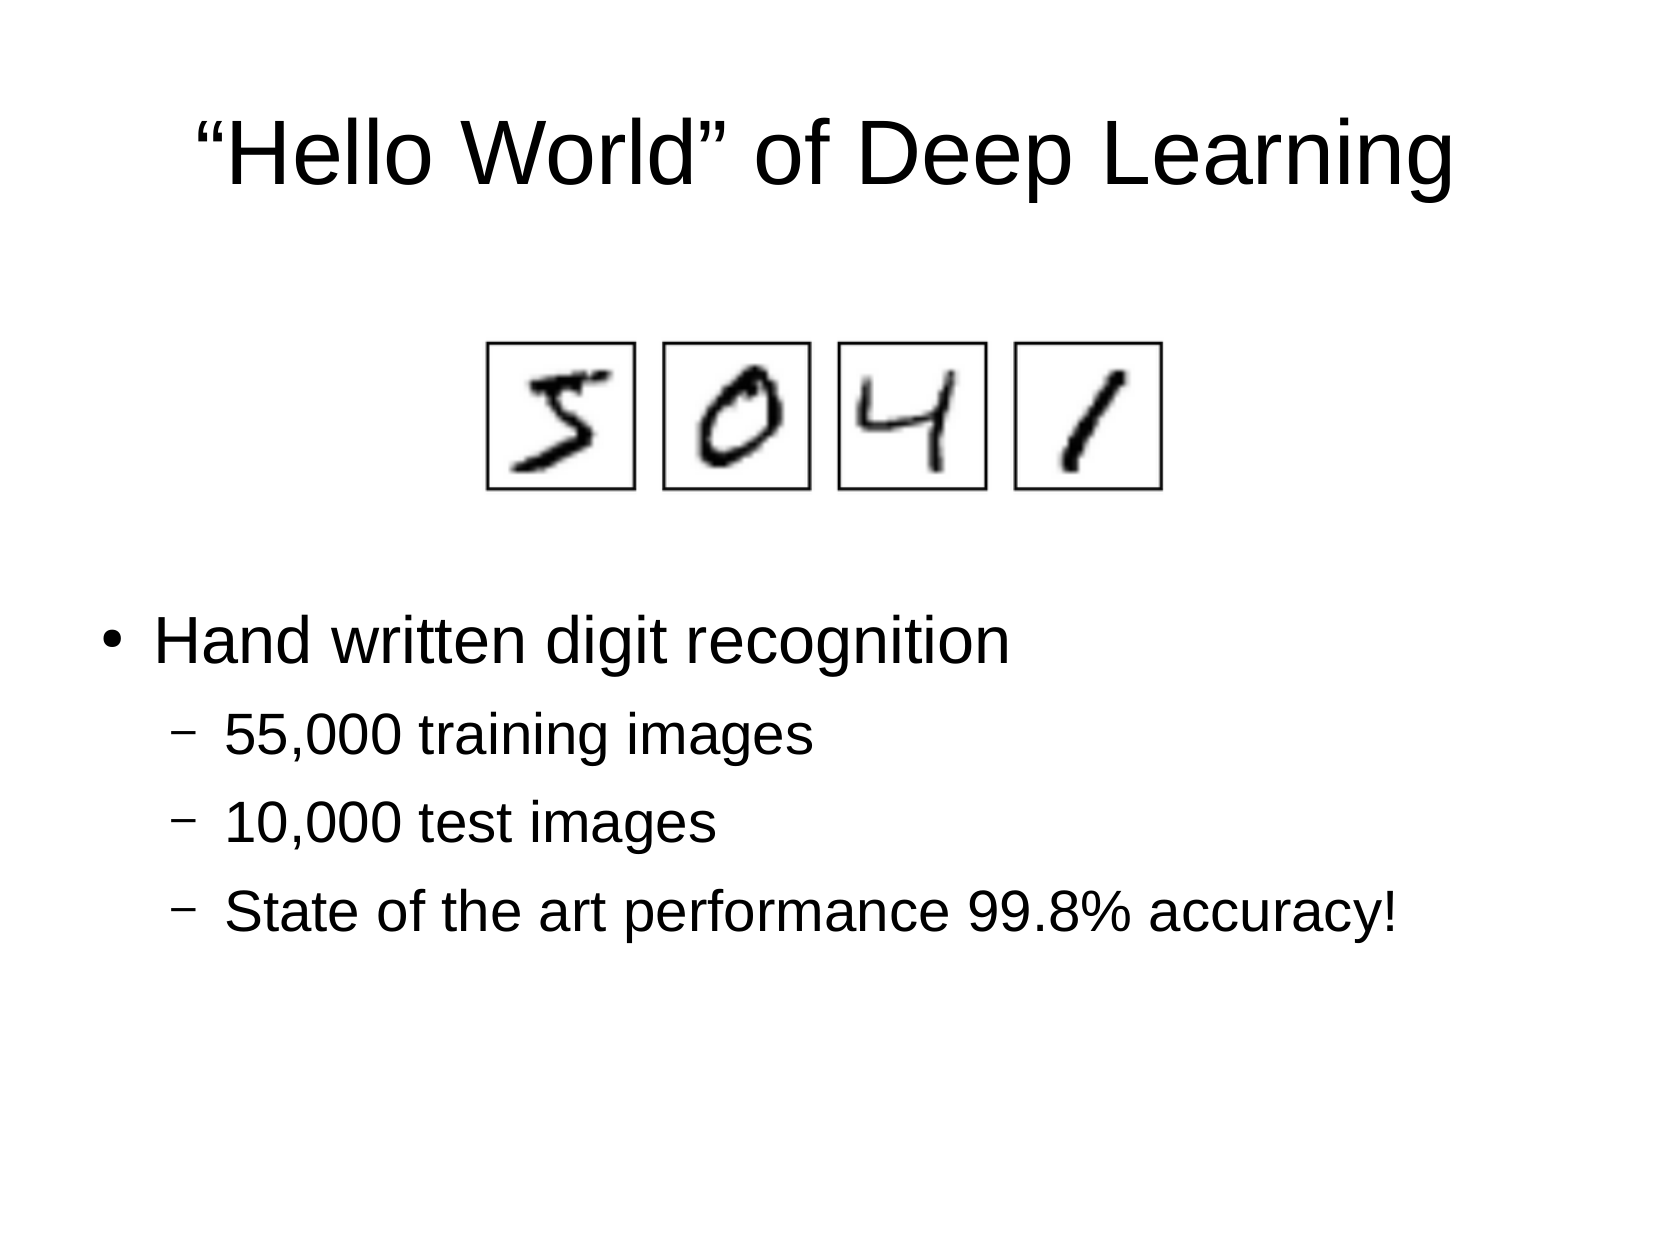

# “Hello World” of Deep Learning
Hand written digit recognition
55,000 training images
10,000 test images
State of the art performance 99.8% accuracy!